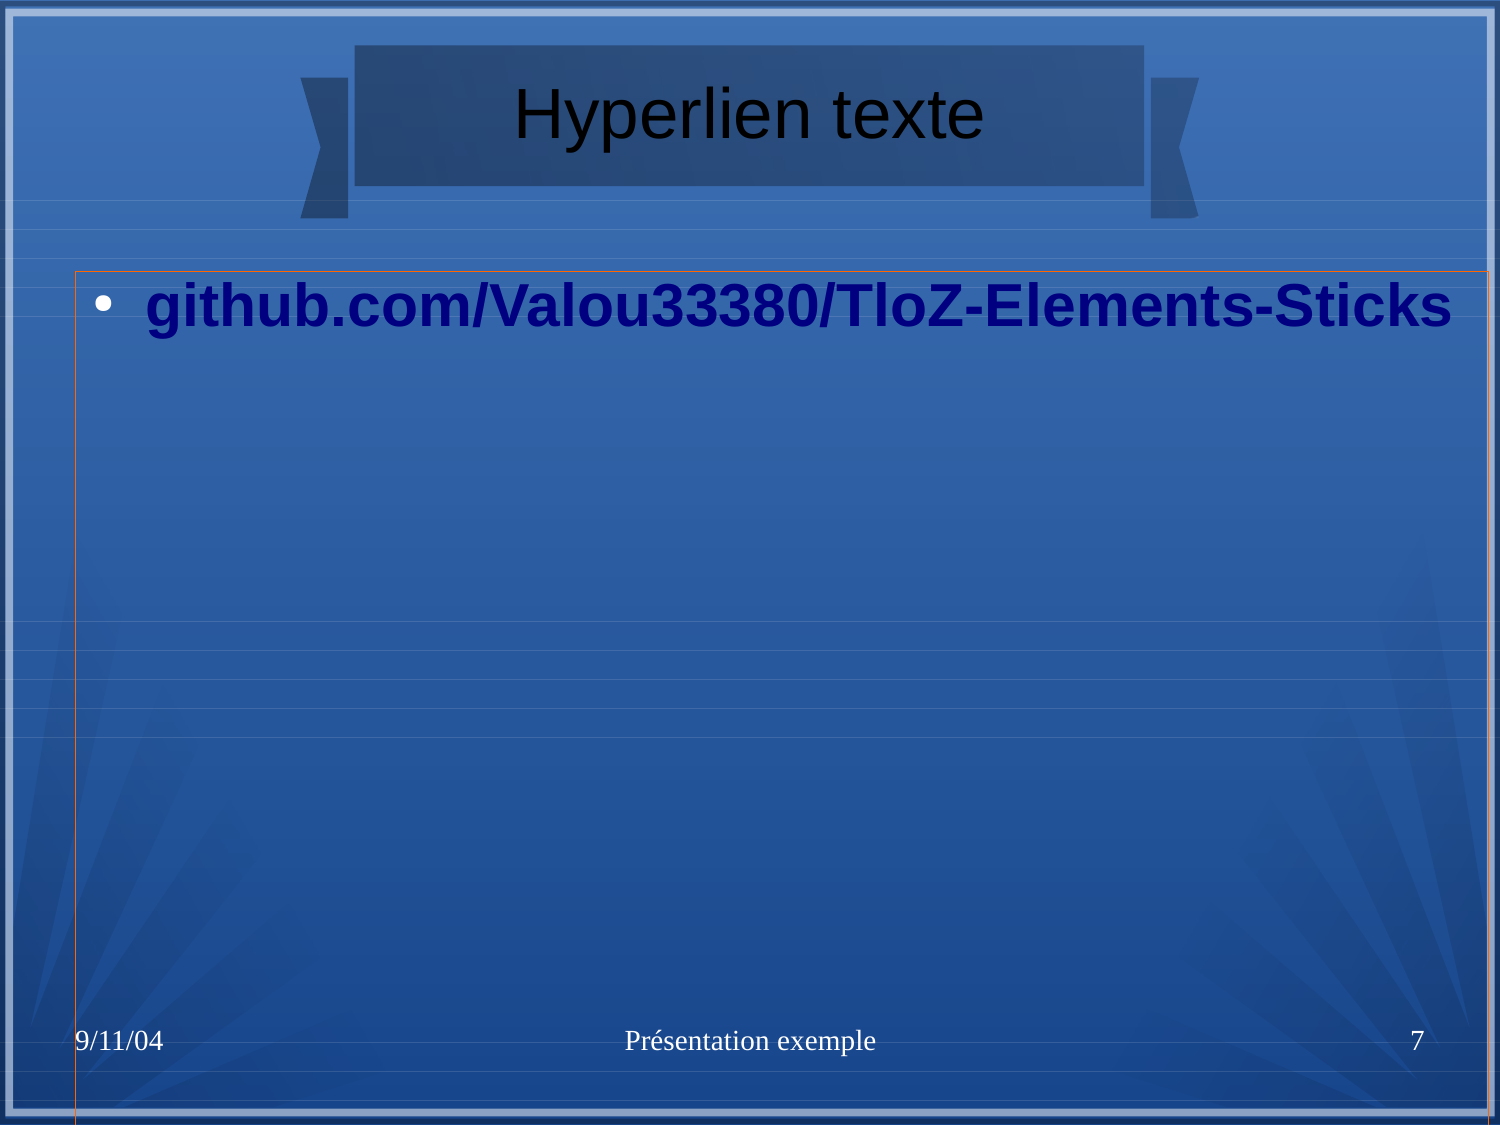

# Hyperlien texte
github.com/Valou33380/TloZ-Elements-Sticks
9/11/04
Présentation exemple
7